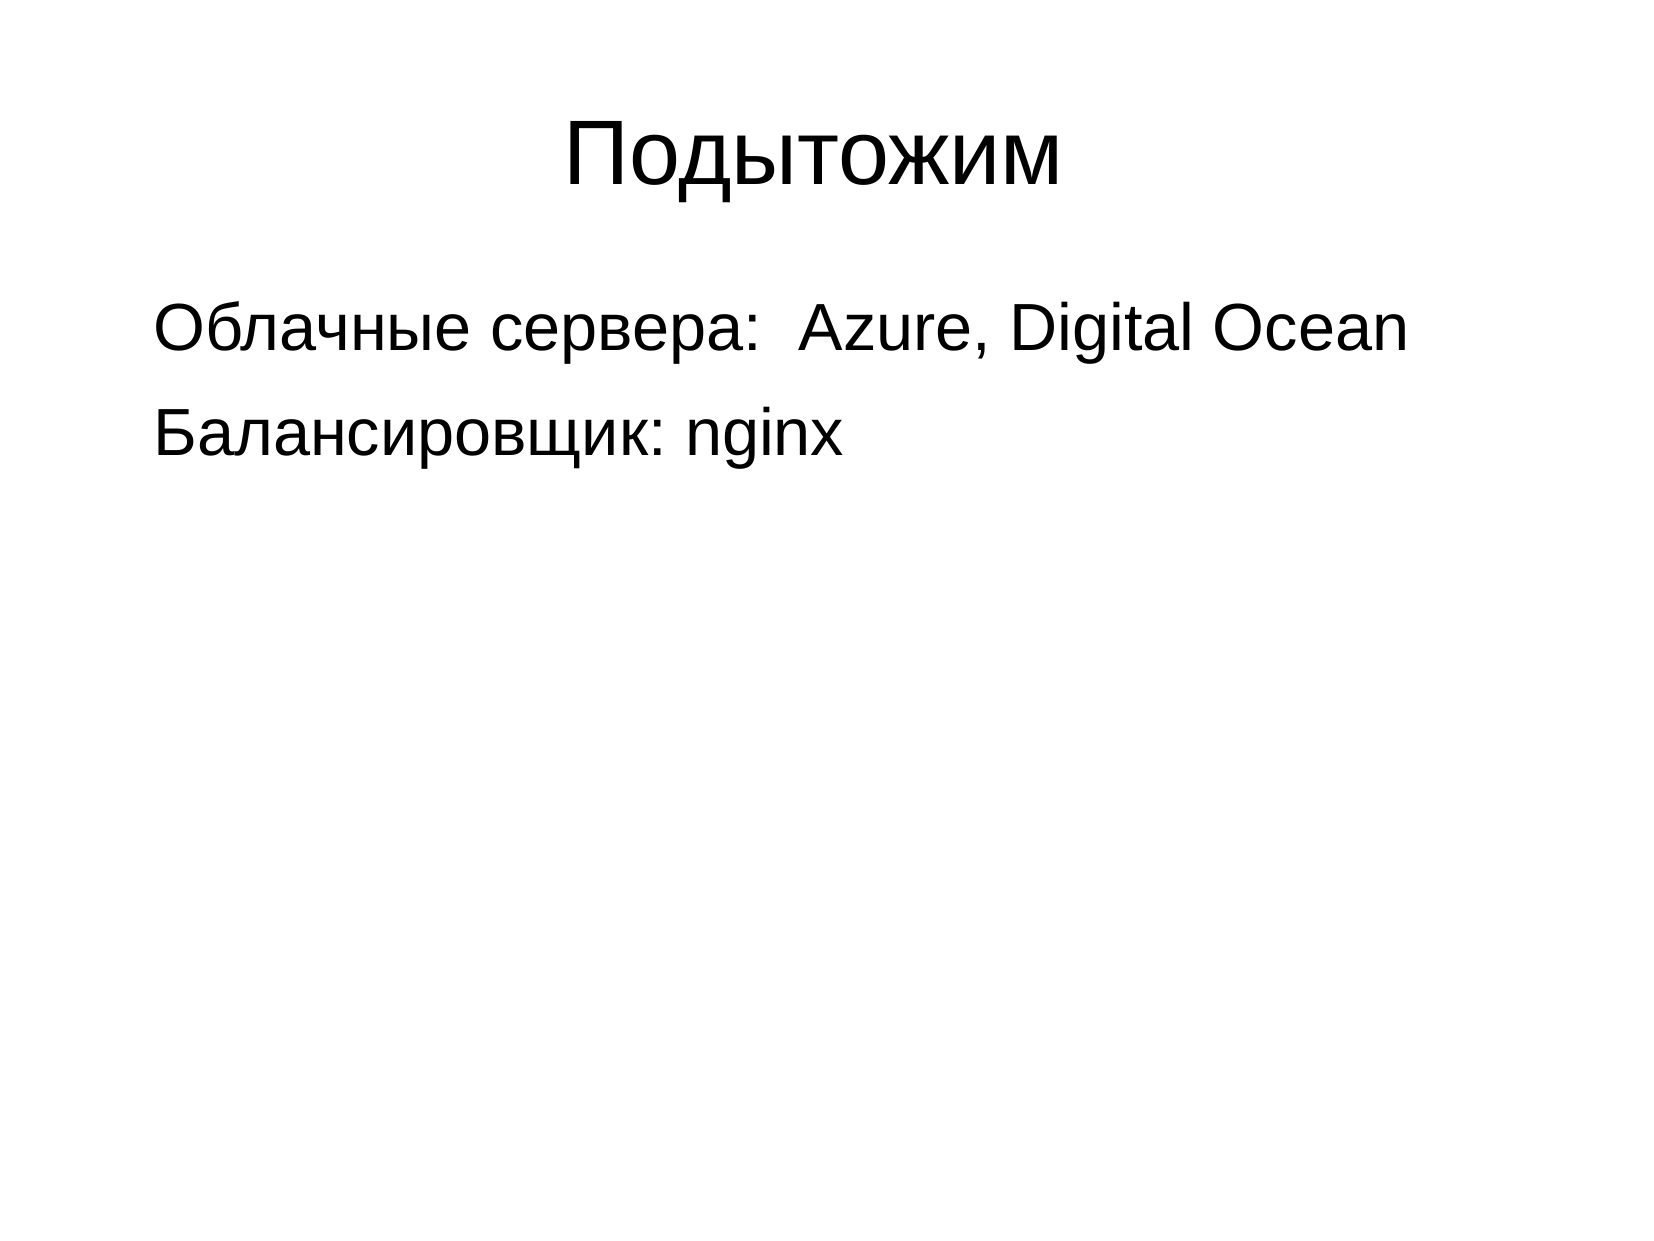

# Подытожим
Облачные сервера: Azure, Digital Ocean
Балансировщик: nginx